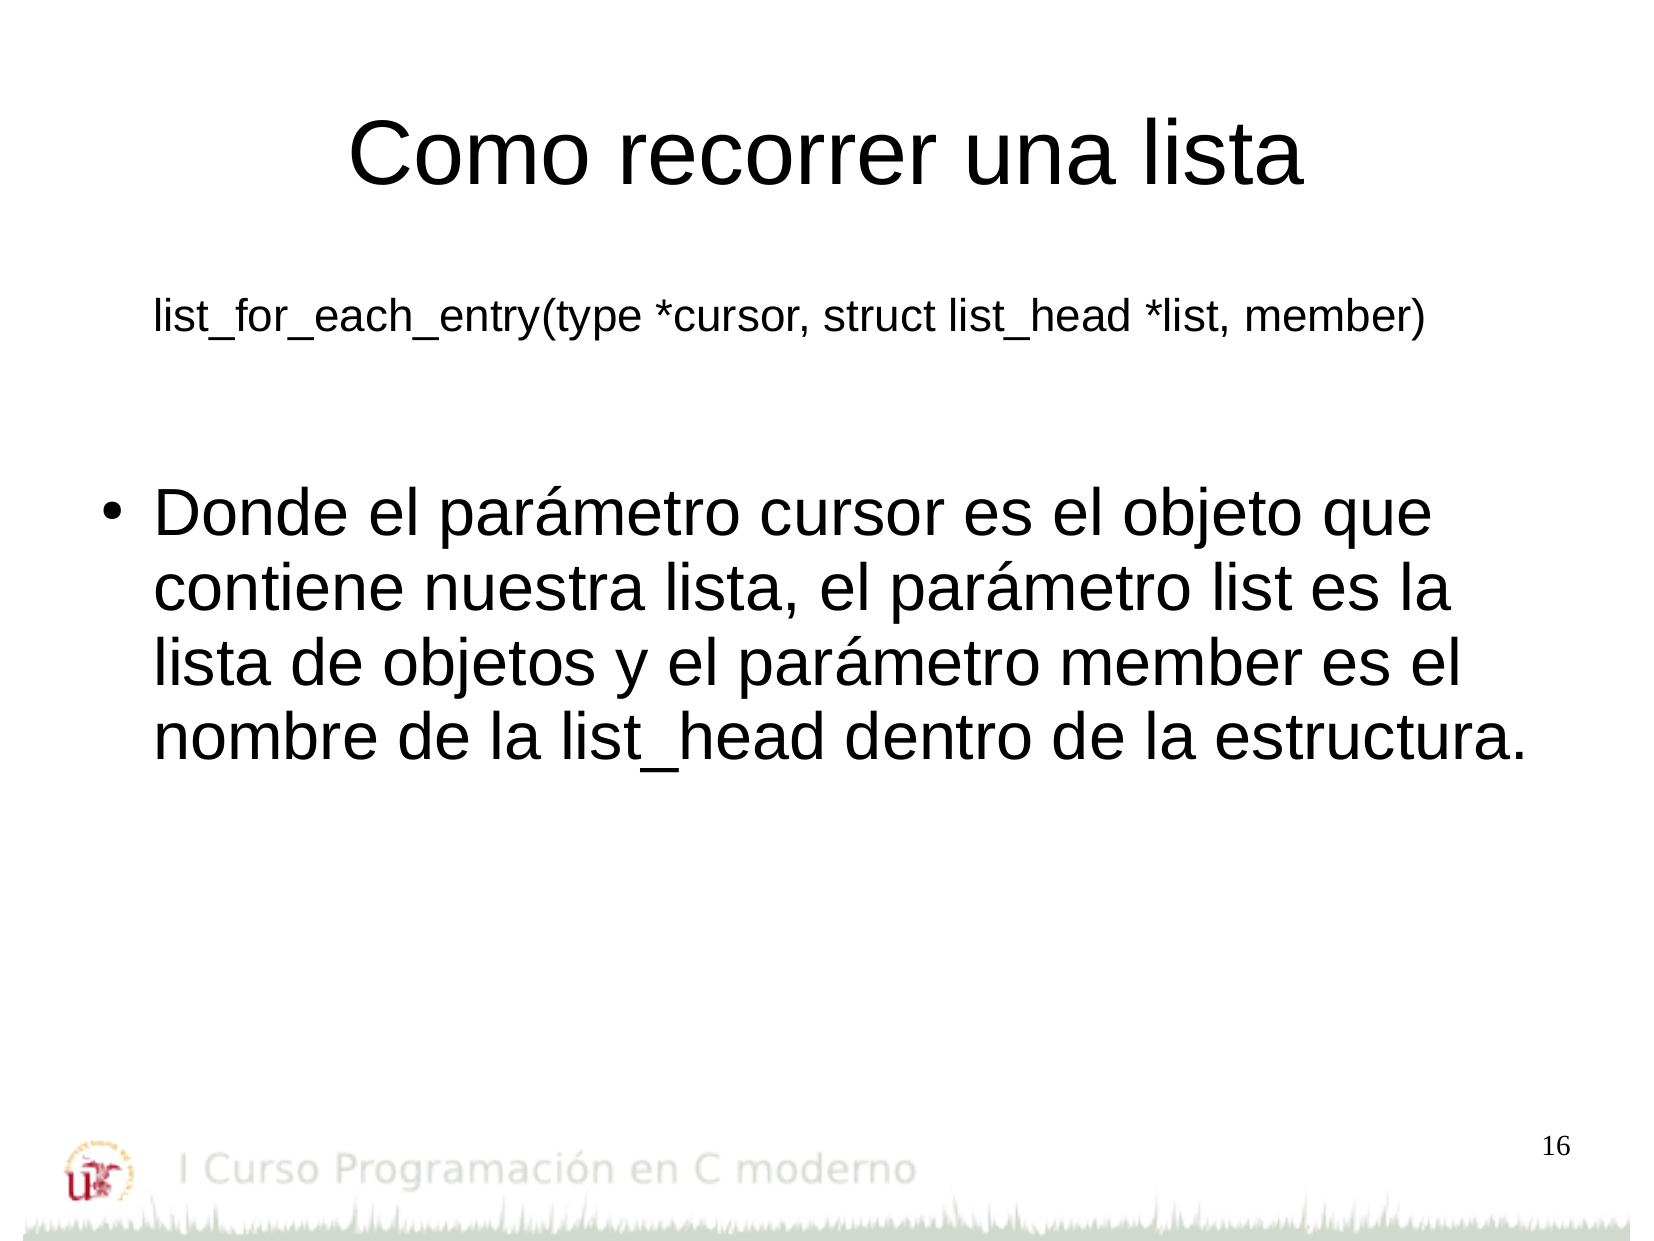

# Como recorrer una lista
list_for_each_entry(type *cursor, struct list_head *list, member)
Donde el parámetro cursor es el objeto que contiene nuestra lista, el parámetro list es la lista de objetos y el parámetro member es el nombre de la list_head dentro de la estructura.
16